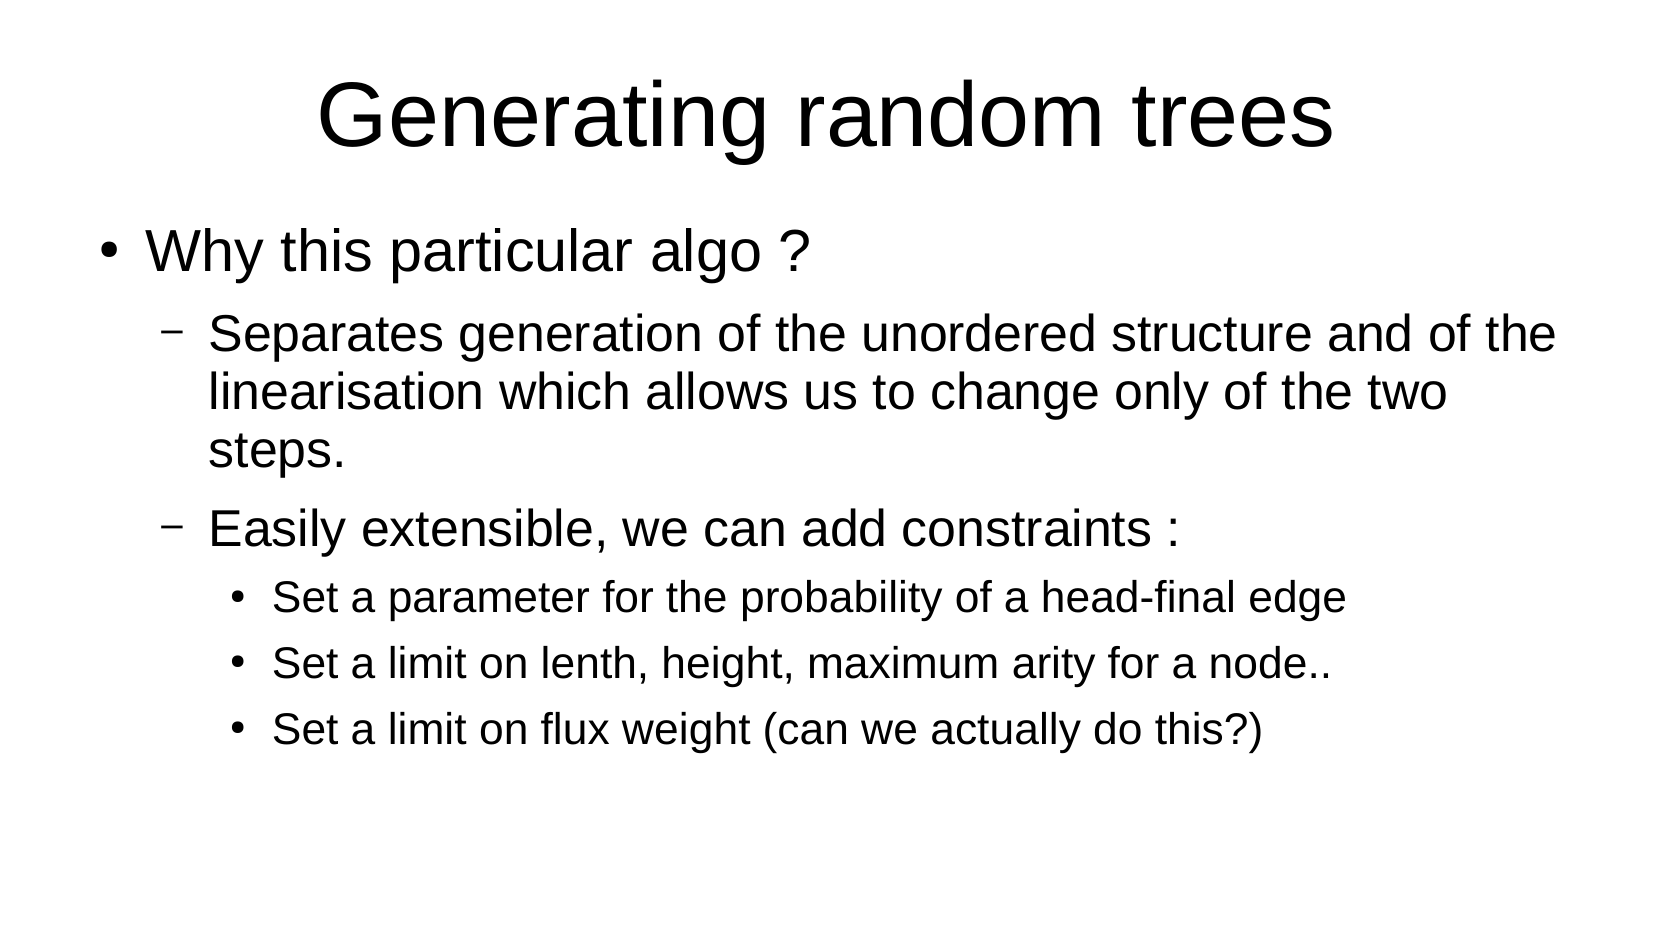

# Generating random trees
Why this particular algo ?
Separates generation of the unordered structure and of the linearisation which allows us to change only of the two steps.
Easily extensible, we can add constraints :
Set a parameter for the probability of a head-final edge
Set a limit on lenth, height, maximum arity for a node..
Set a limit on flux weight (can we actually do this?)